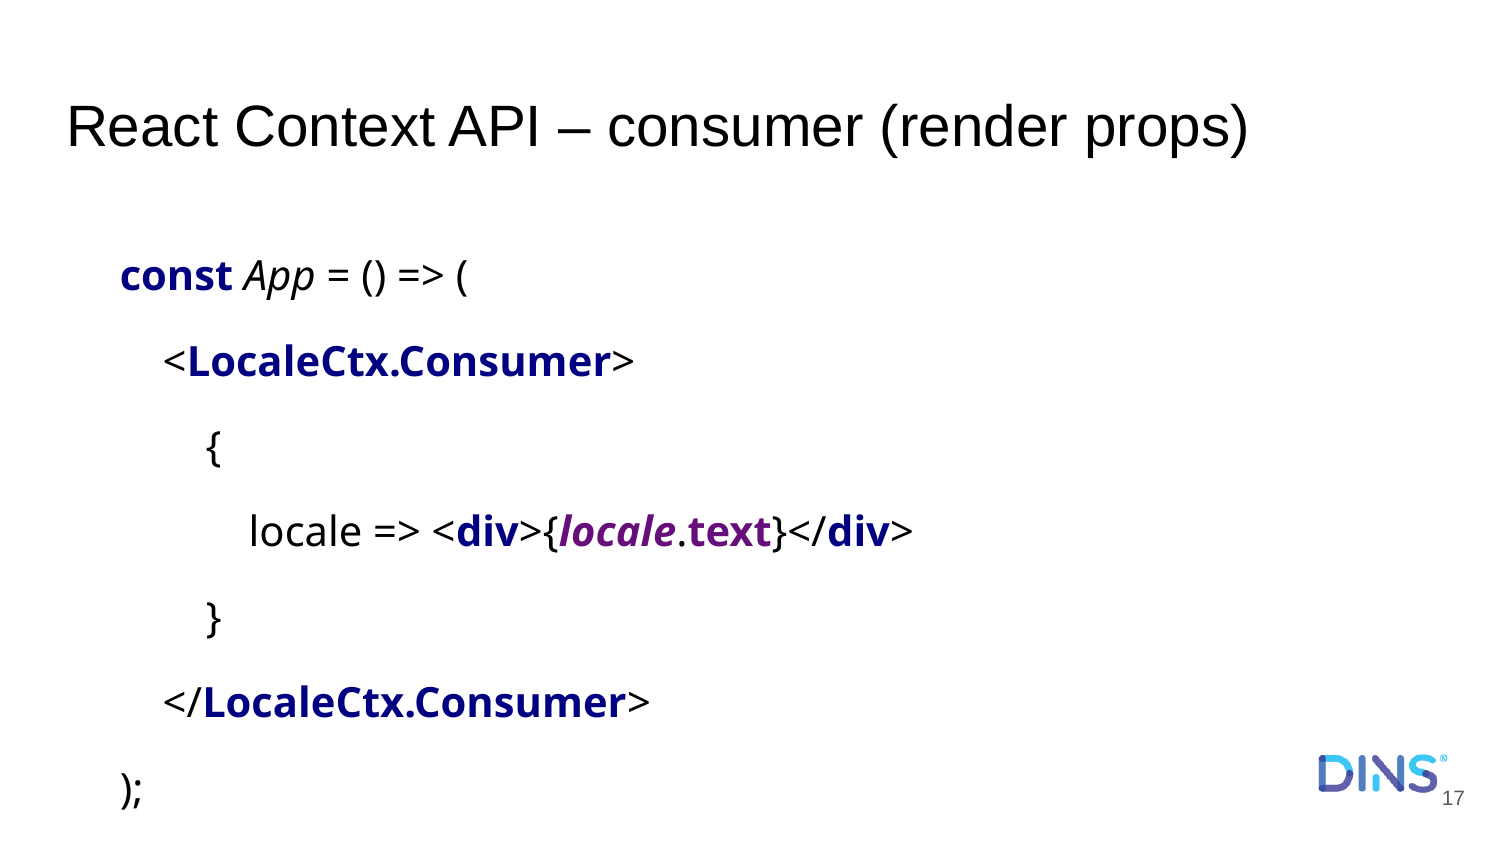

# React Context API – consumer (render props)
const App = () => (
 <LocaleCtx.Consumer>
 {
 locale => <div>{locale.text}</div>
 }
 </LocaleCtx.Consumer>
);
17